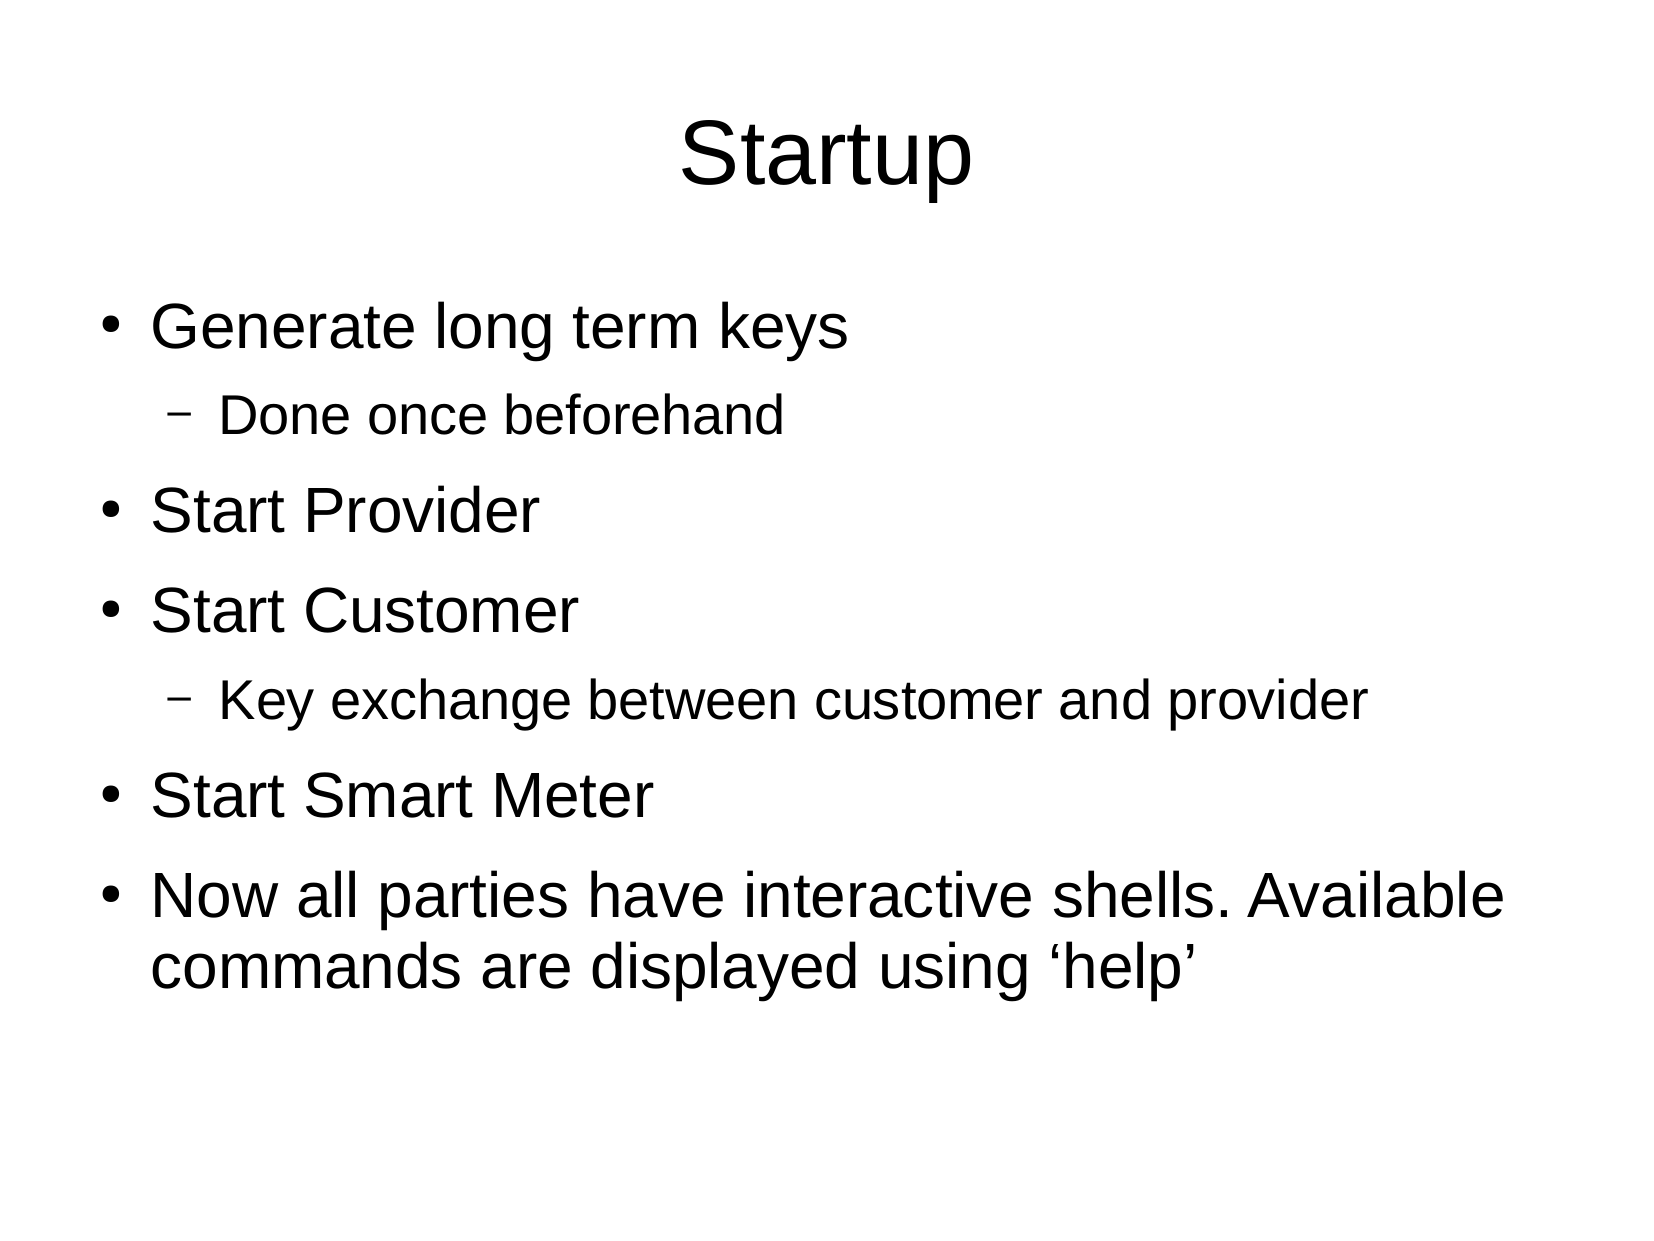

# Startup
Generate long term keys
Done once beforehand
Start Provider
Start Customer
Key exchange between customer and provider
Start Smart Meter
Now all parties have interactive shells. Available commands are displayed using ‘help’